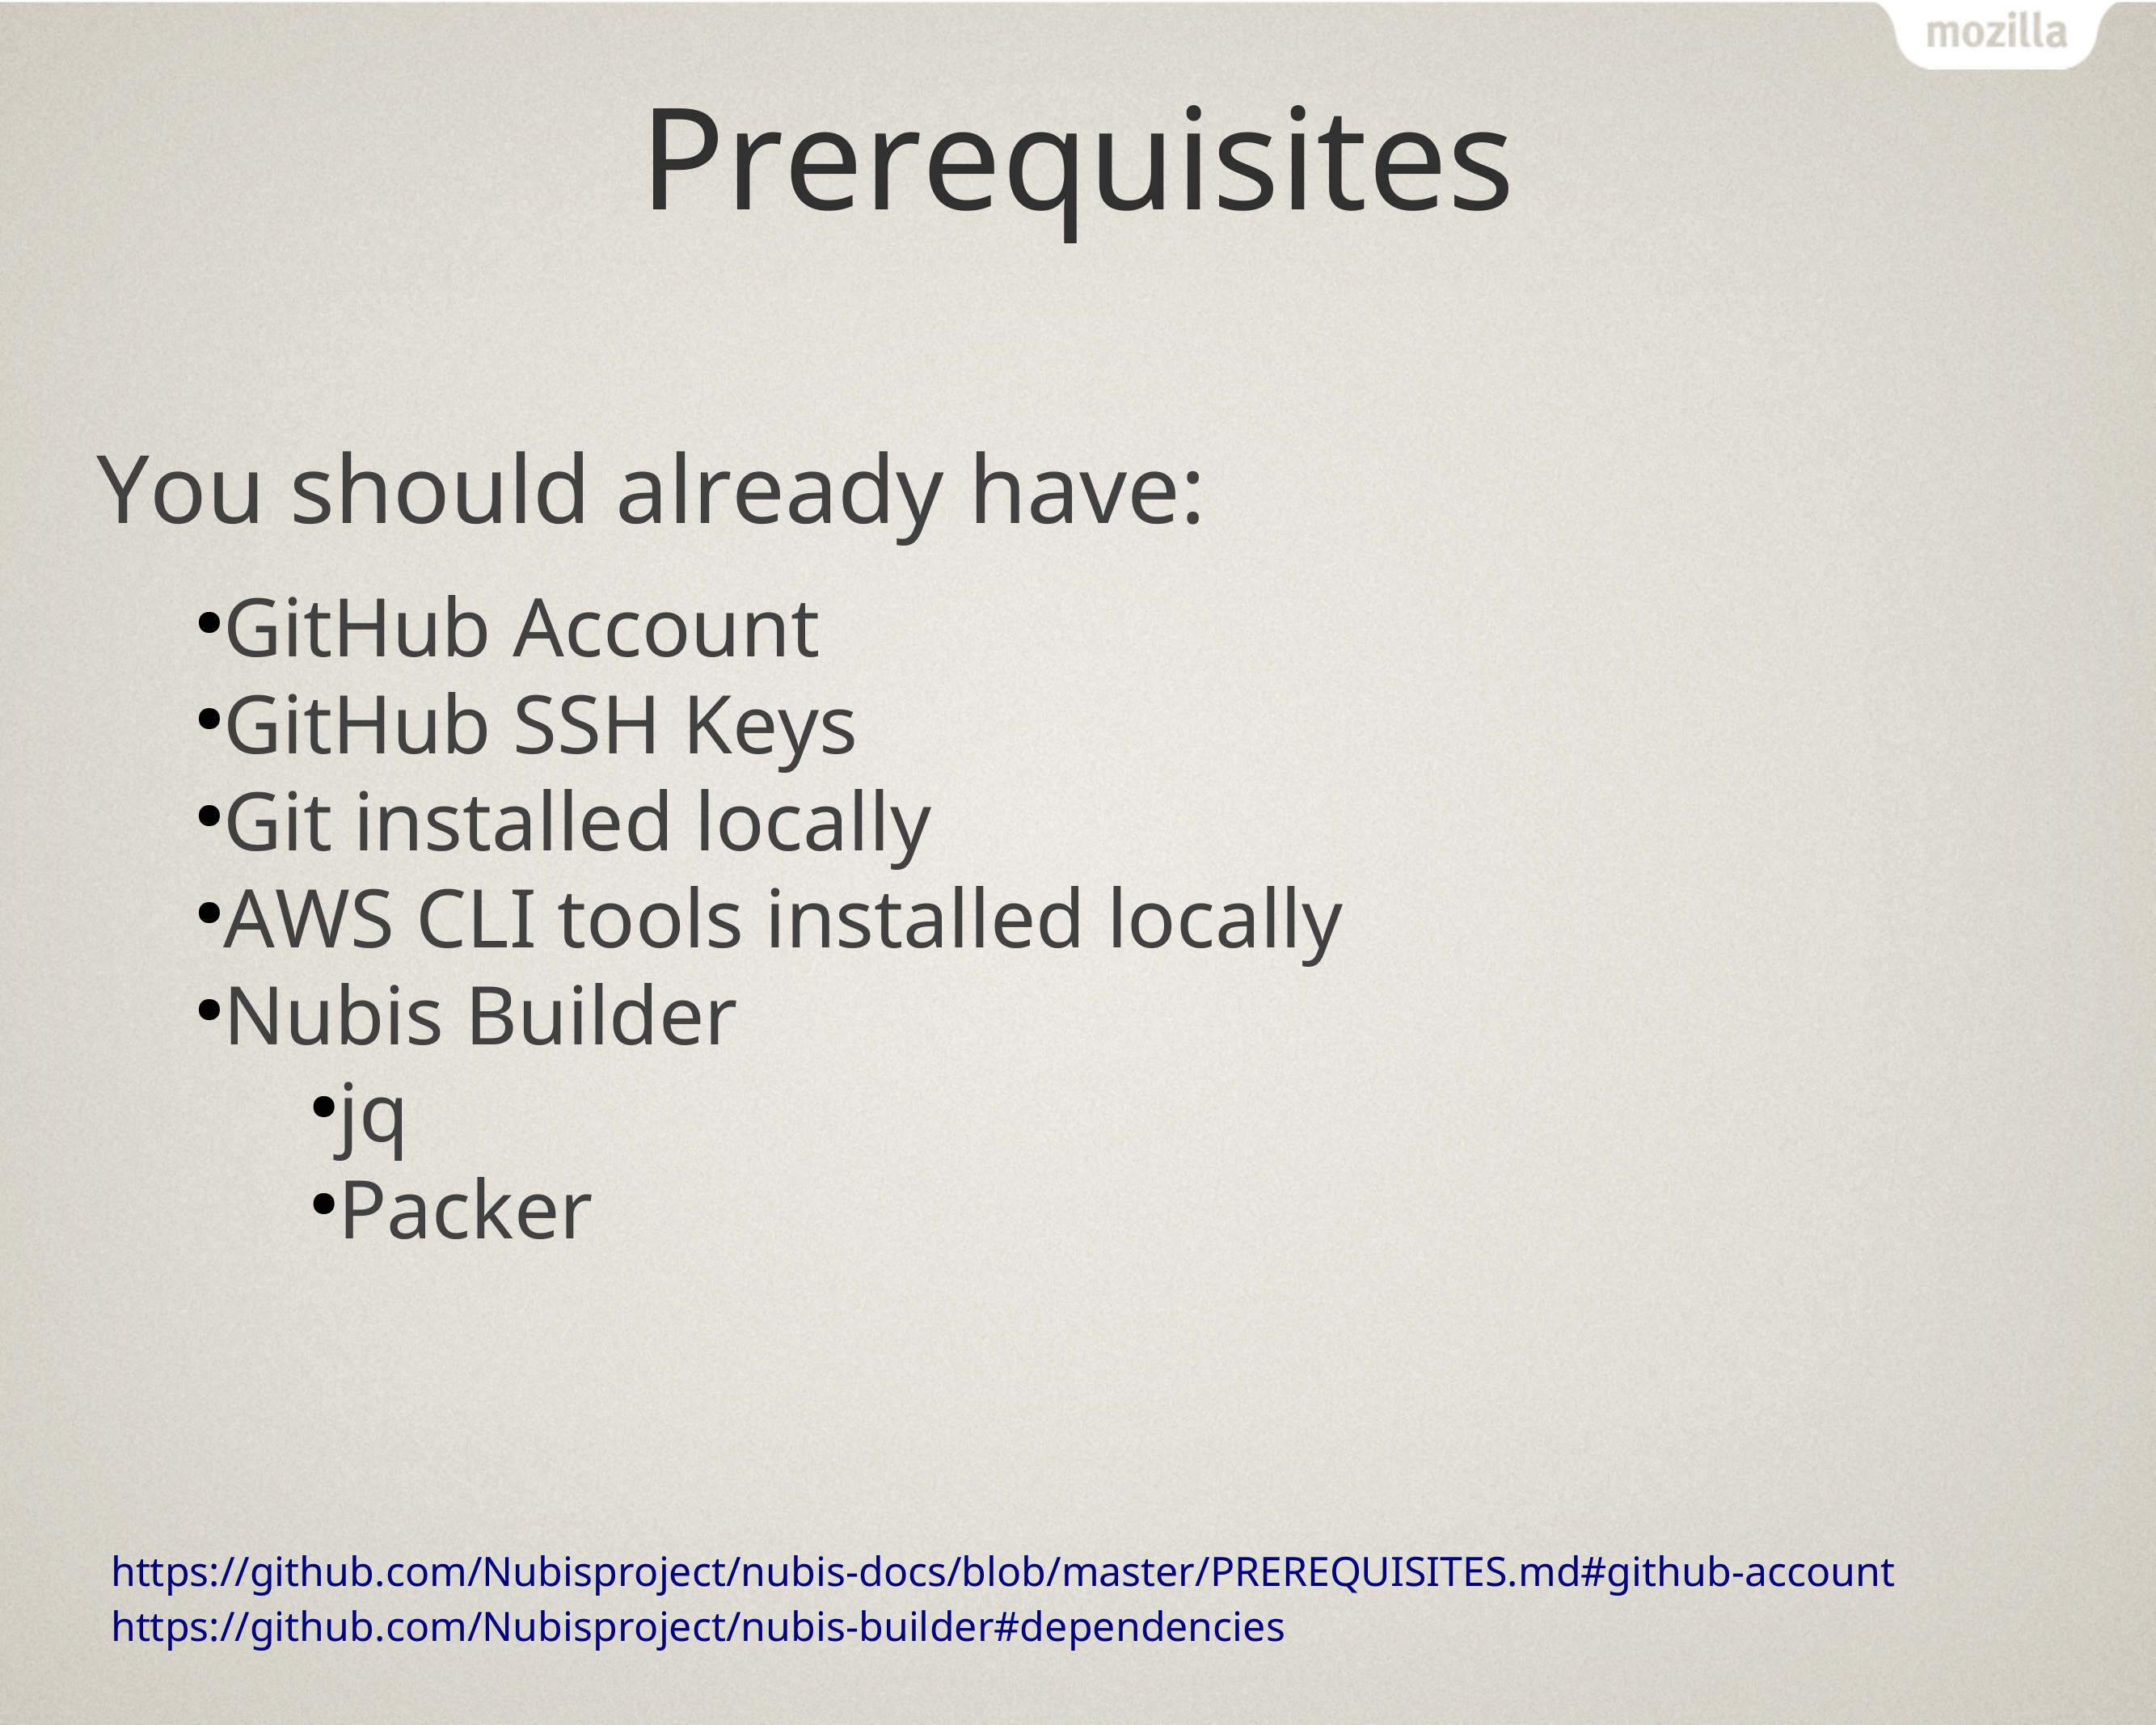

# Prerequisites
You should already have:
GitHub Account
GitHub SSH Keys
Git installed locally
AWS CLI tools installed locally
Nubis Builder
jq
Packer
https://github.com/Nubisproject/nubis-docs/blob/master/PREREQUISITES.md#github-account
https://github.com/Nubisproject/nubis-builder#dependencies